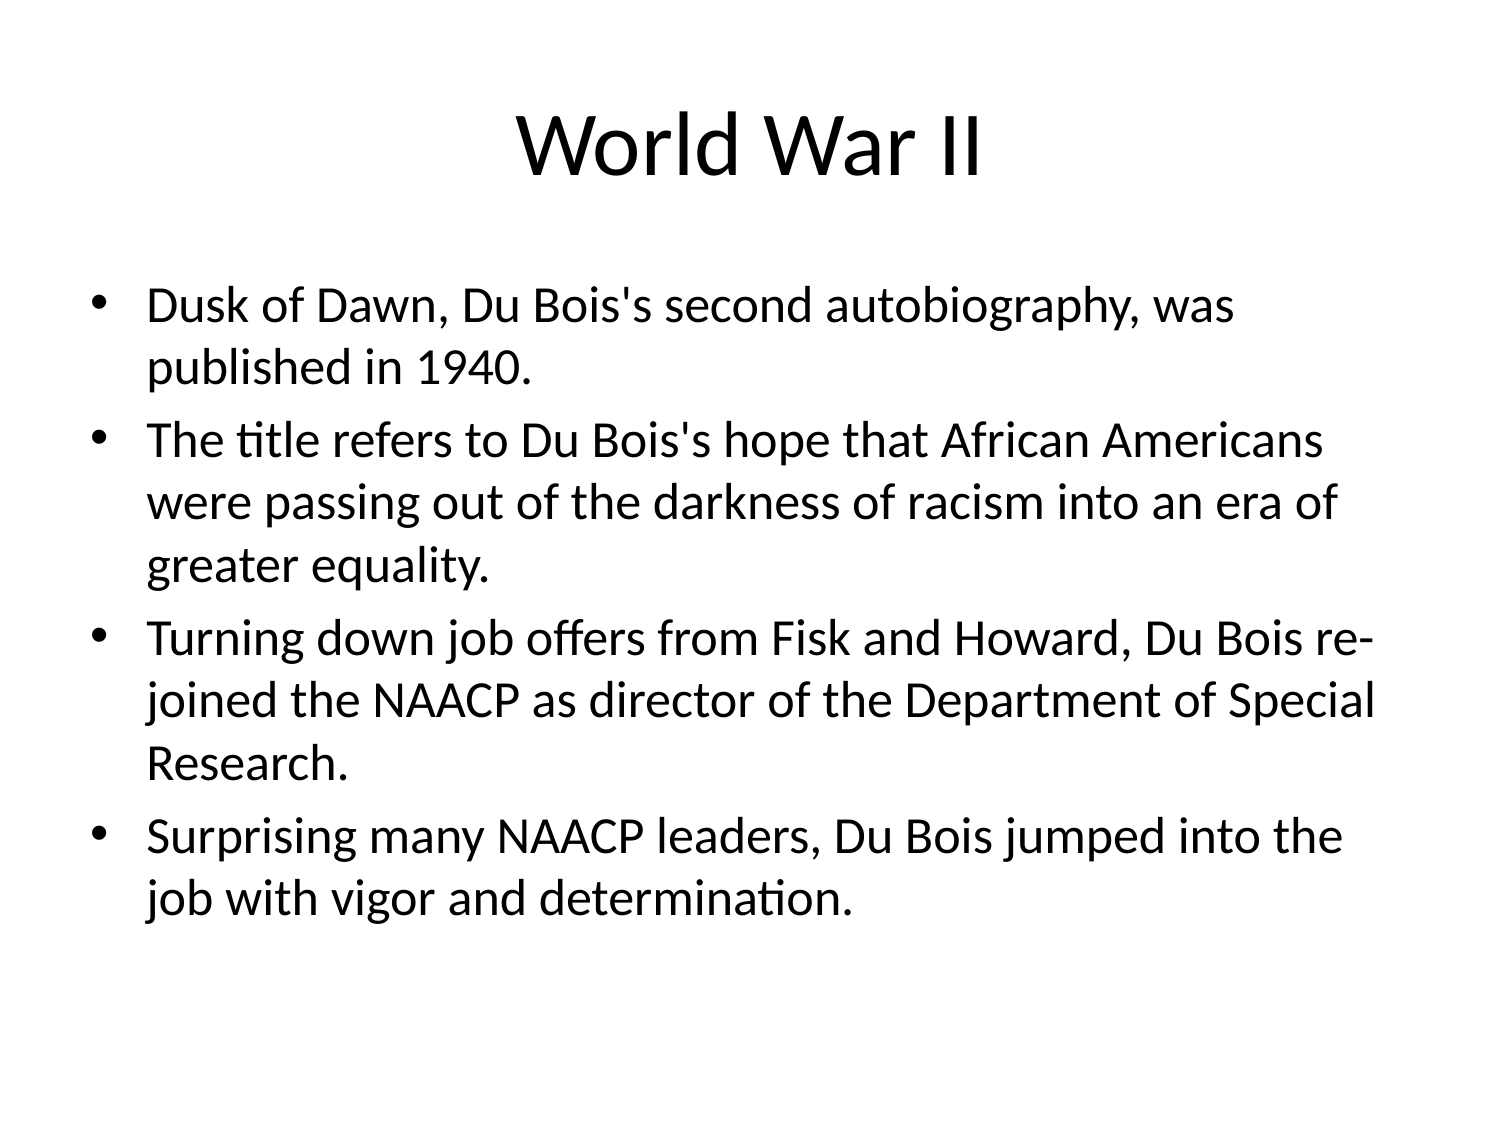

# World War II
Dusk of Dawn, Du Bois's second autobiography, was published in 1940.
The title refers to Du Bois's hope that African Americans were passing out of the darkness of racism into an era of greater equality.
Turning down job offers from Fisk and Howard, Du Bois re-joined the NAACP as director of the Department of Special Research.
Surprising many NAACP leaders, Du Bois jumped into the job with vigor and determination.